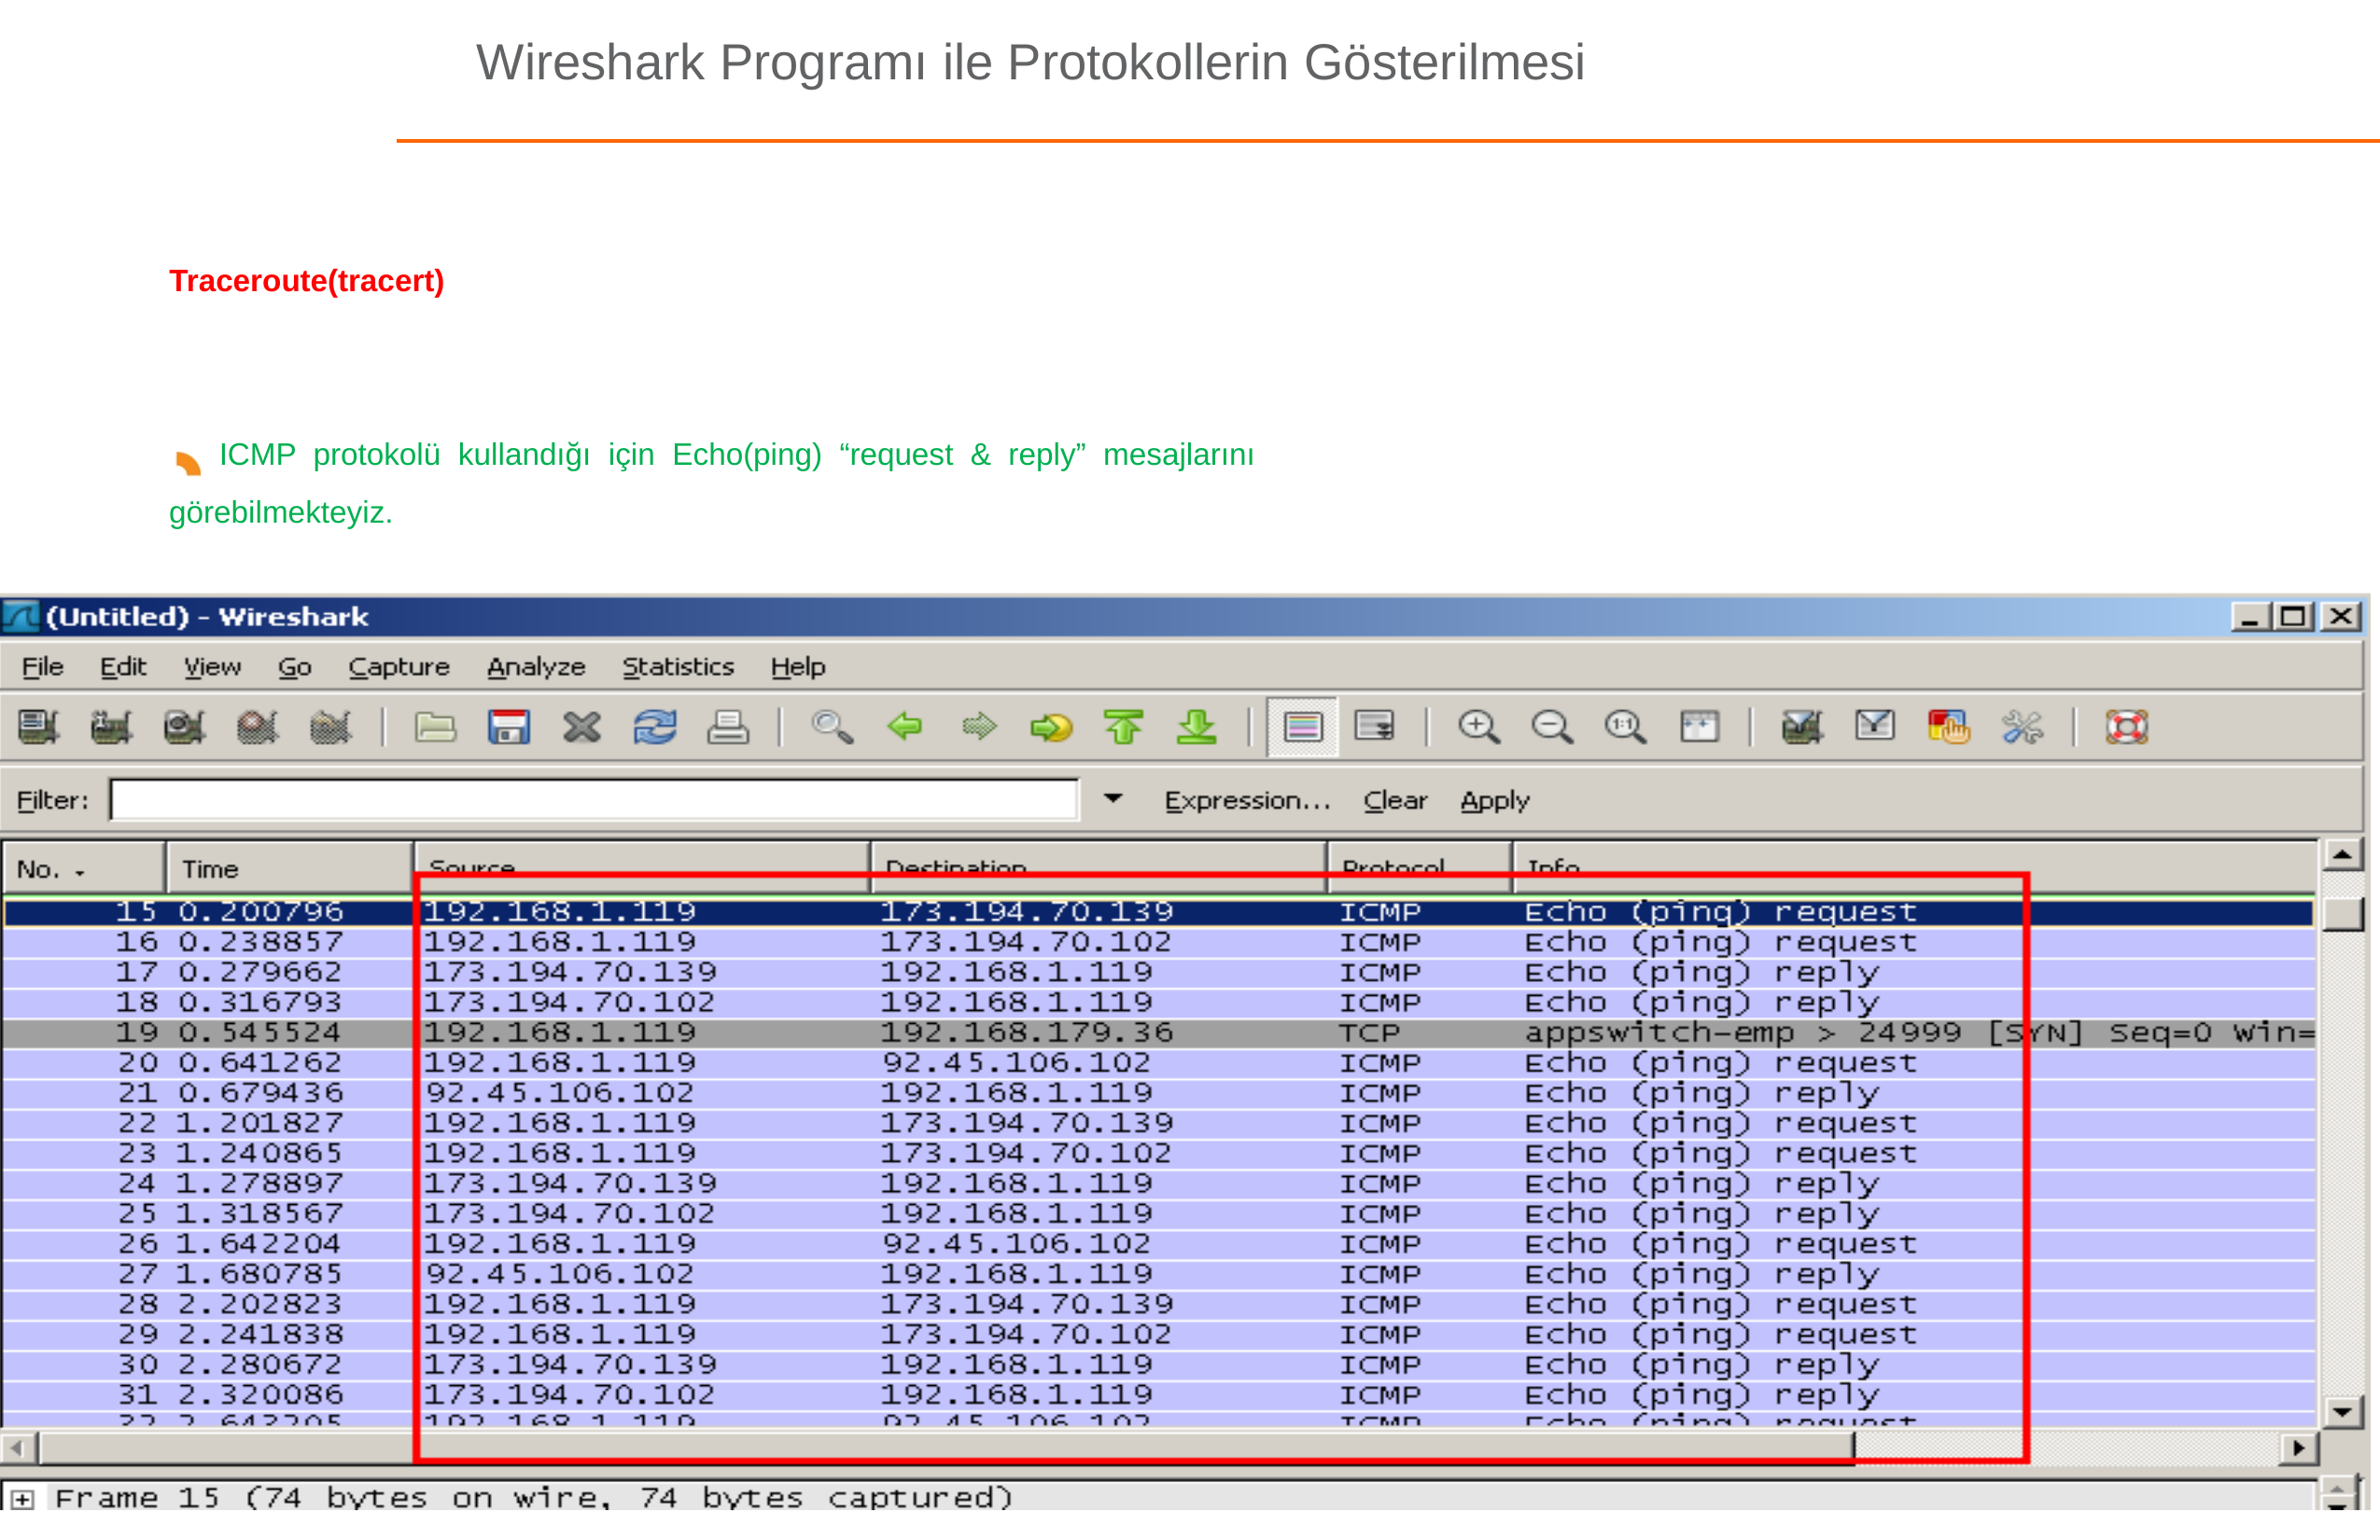

Wireshark Programı ile Protokollerin Gösterilmesi
Traceroute(tracert)
 ICMP protokolü kullandığı için Echo(ping) “request & reply” mesajlarını
görebilmekteyiz.